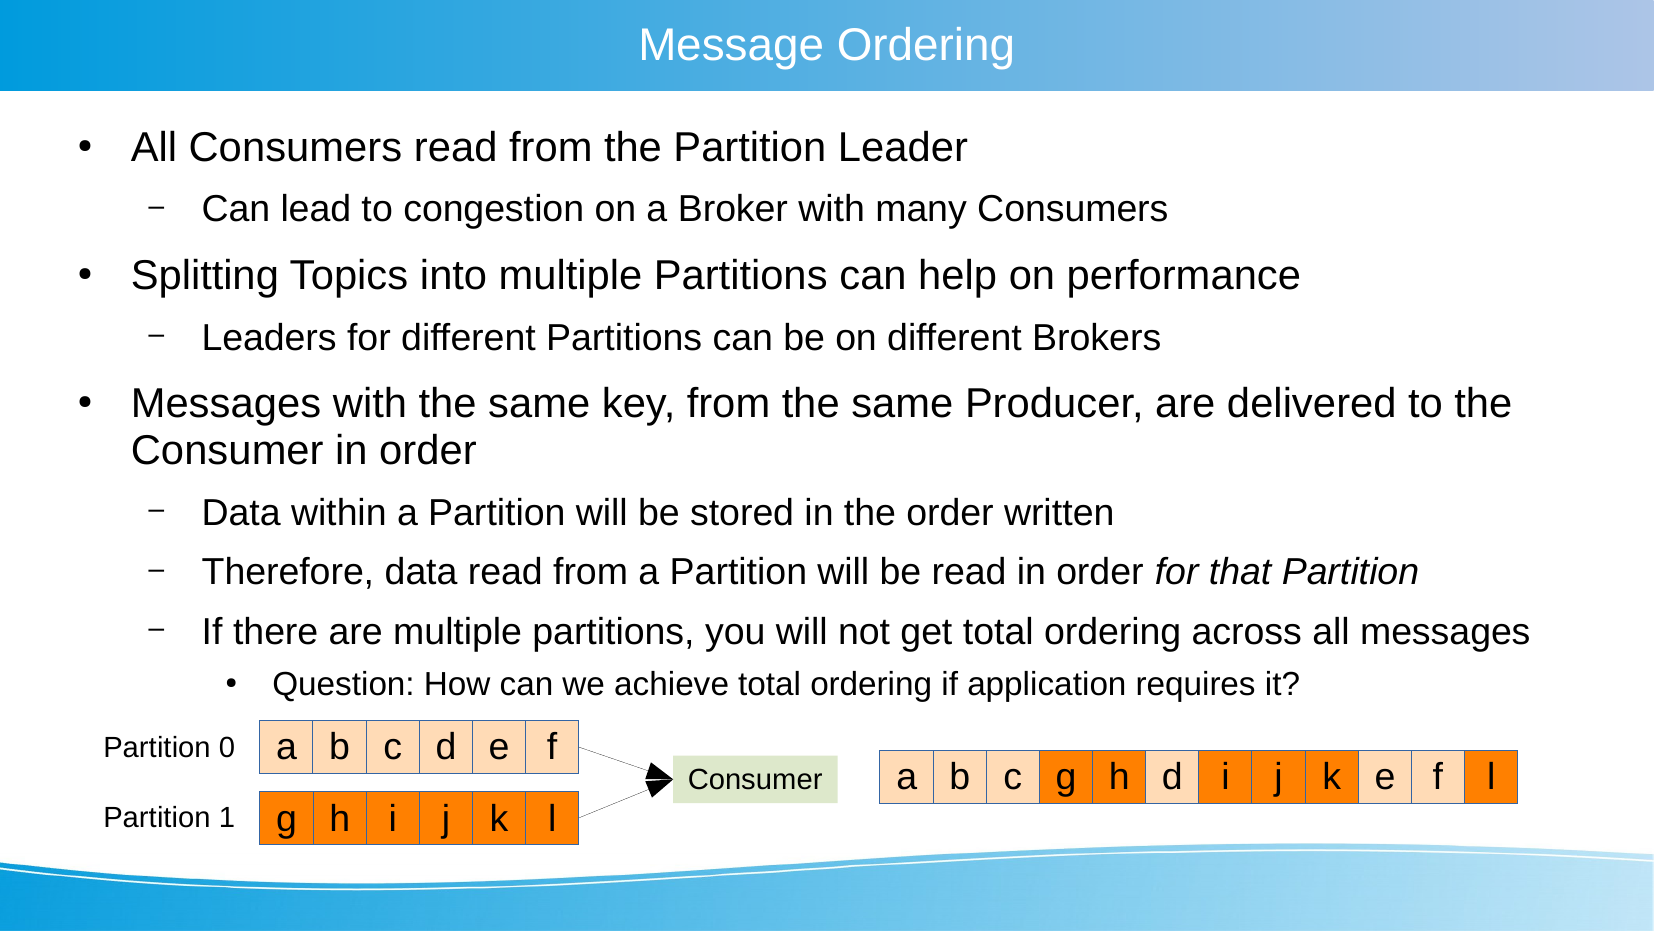

# Message Ordering
All Consumers read from the Partition Leader
Can lead to congestion on a Broker with many Consumers
Splitting Topics into multiple Partitions can help on performance
Leaders for different Partitions can be on different Brokers
Messages with the same key, from the same Producer, are delivered to the Consumer in order
Data within a Partition will be stored in the order written
Therefore, data read from a Partition will be read in order for that Partition
If there are multiple partitions, you will not get total ordering across all messages
Question: How can we achieve total ordering if application requires it?
a
b
c
d
e
f
Partition 0
a
b
c
g
h
d
i
j
k
e
f
l
Consumer
g
h
i
j
k
l
Partition 1